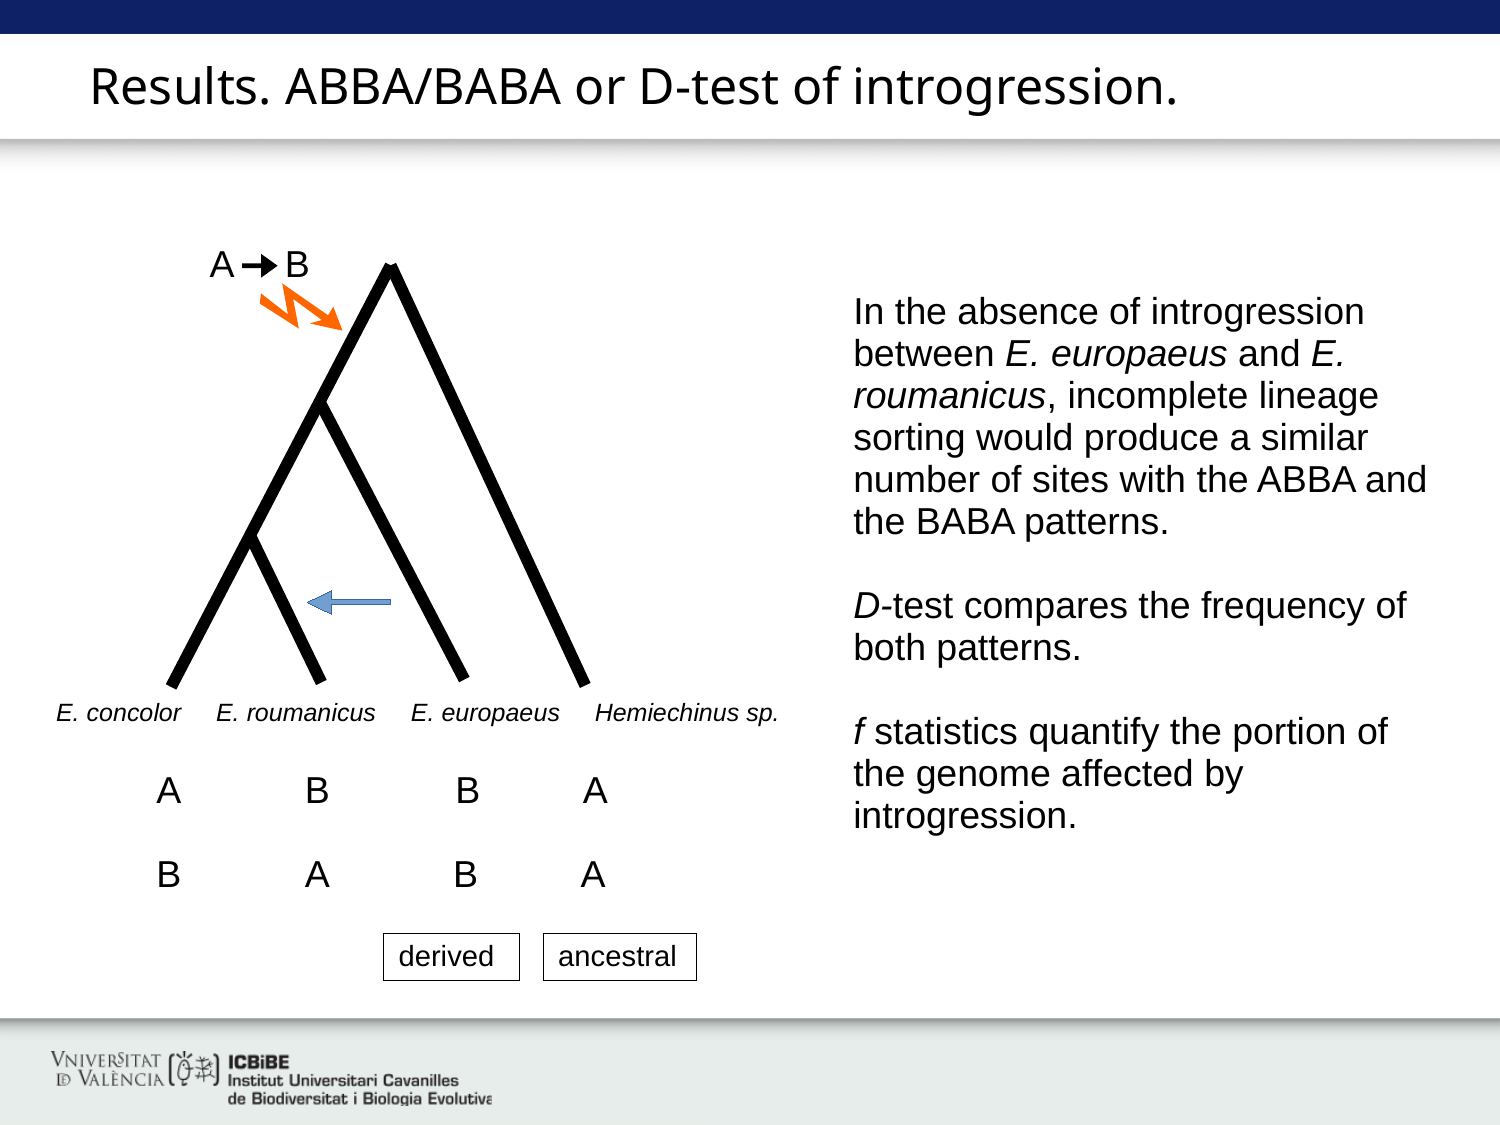

# Results. ABBA/BABA or D-test of introgression.
A B
In the absence of introgression between E. europaeus and E. roumanicus, incomplete lineage sorting would produce a similar number of sites with the ABBA and the BABA patterns.
D-test compares the frequency of both patterns.
f statistics quantify the portion of the genome affected by introgression.
E. concolor E. roumanicus E. europaeus Hemiechinus sp.
A B B A
B A B A
derived
ancestral